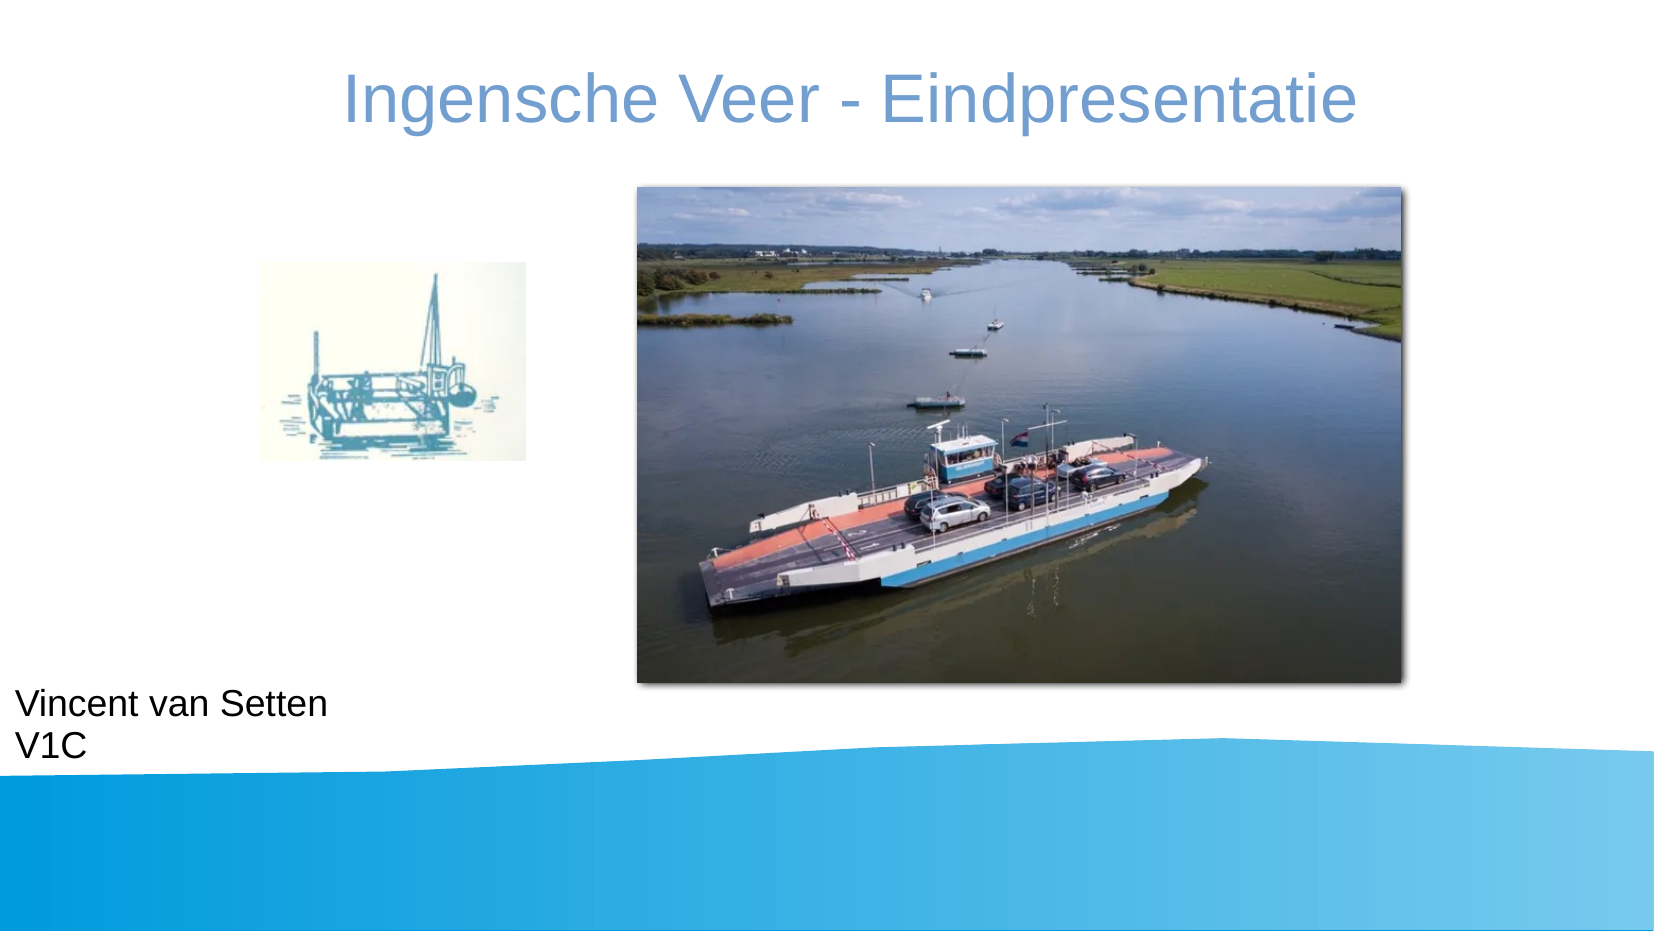

# Ingensche Veer - Eindpresentatie
Vincent van Setten
V1C